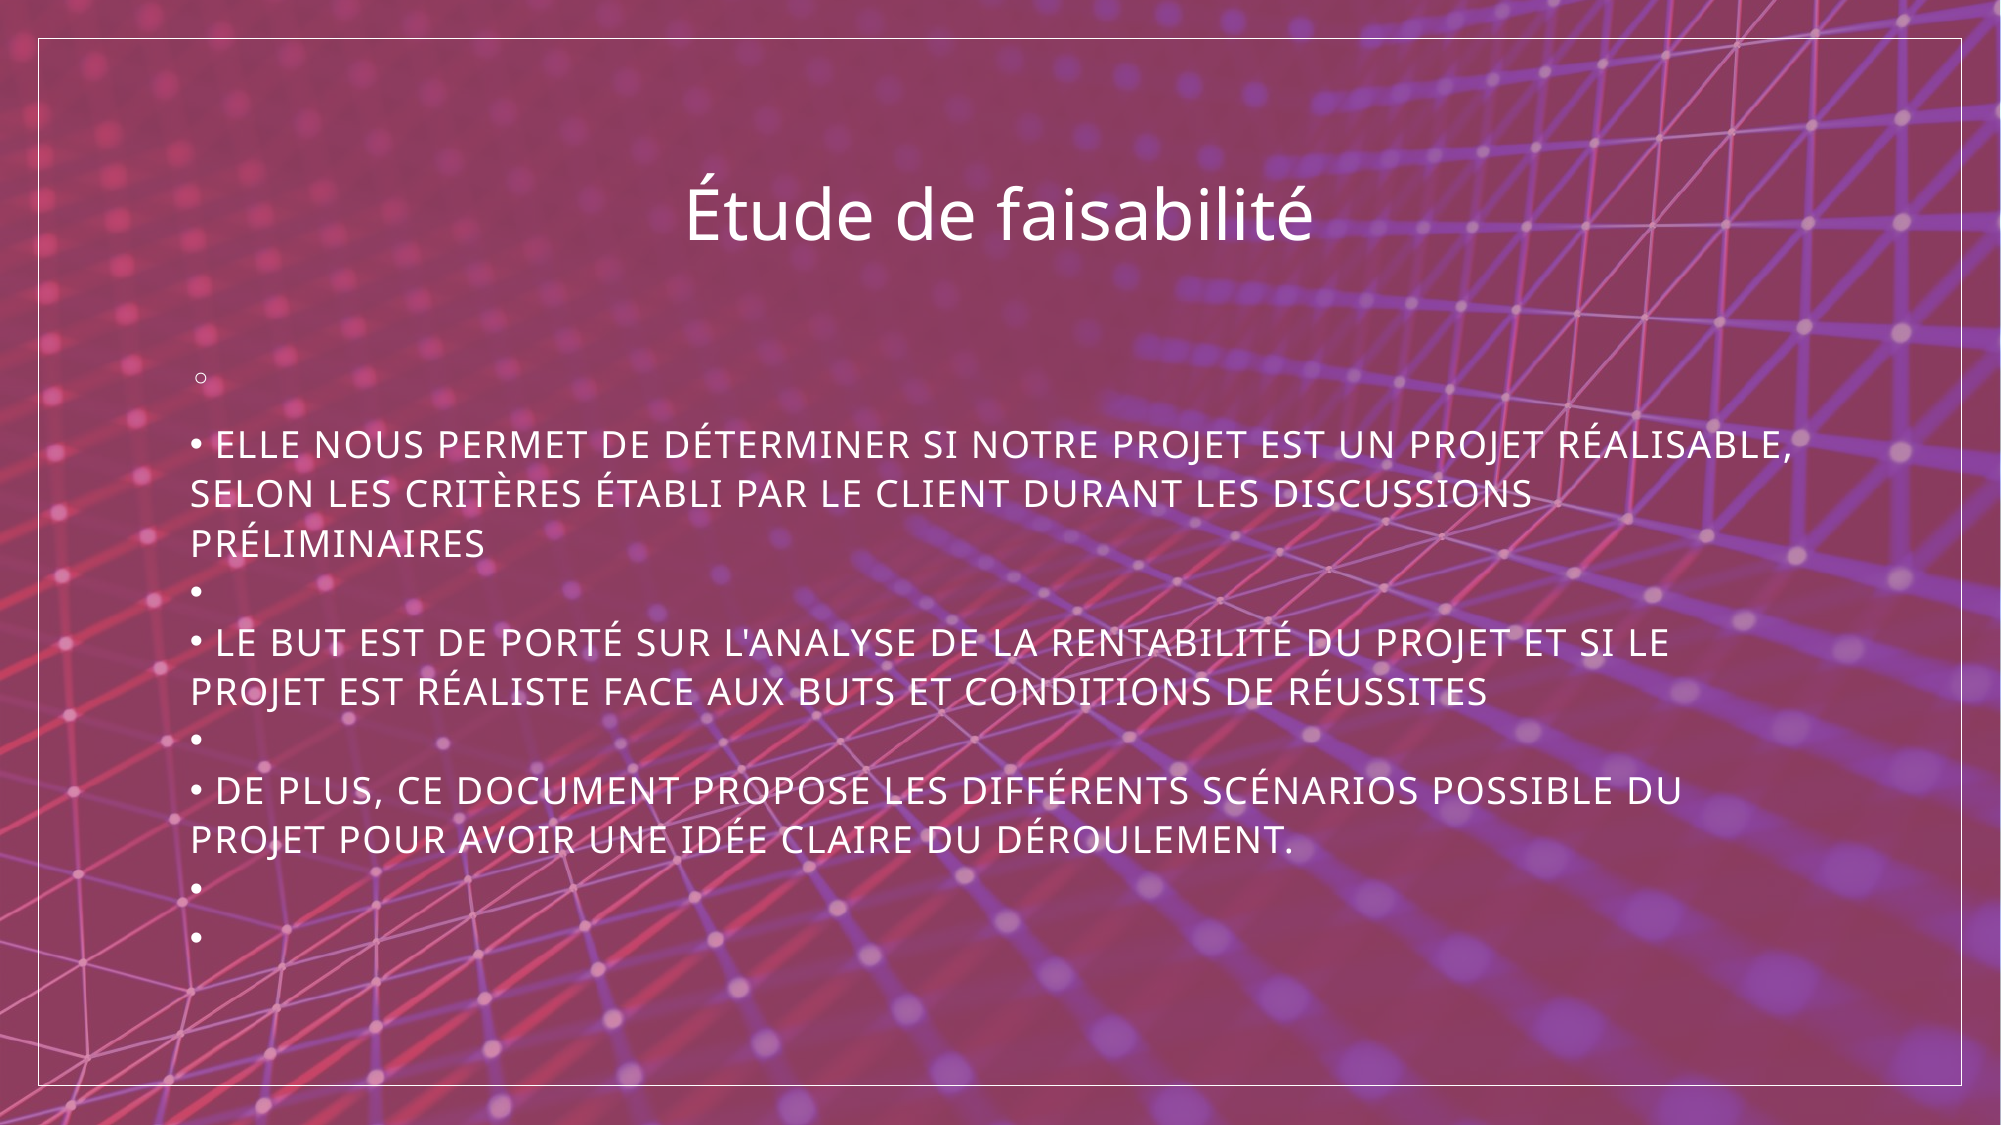

# Étude de faisabilité
 Elle nous permet de déterminer si notre projet est un projet réalisable, selon les critères établi par le client durant les discussions préliminaires
 Le but est de porté sur l'analyse de la rentabilité du projet et si le projet est réaliste face aux buts et conditions de réussites
 De plus, ce document propose les différents scénarios possible du projet pour avoir une idée claire du déroulement.